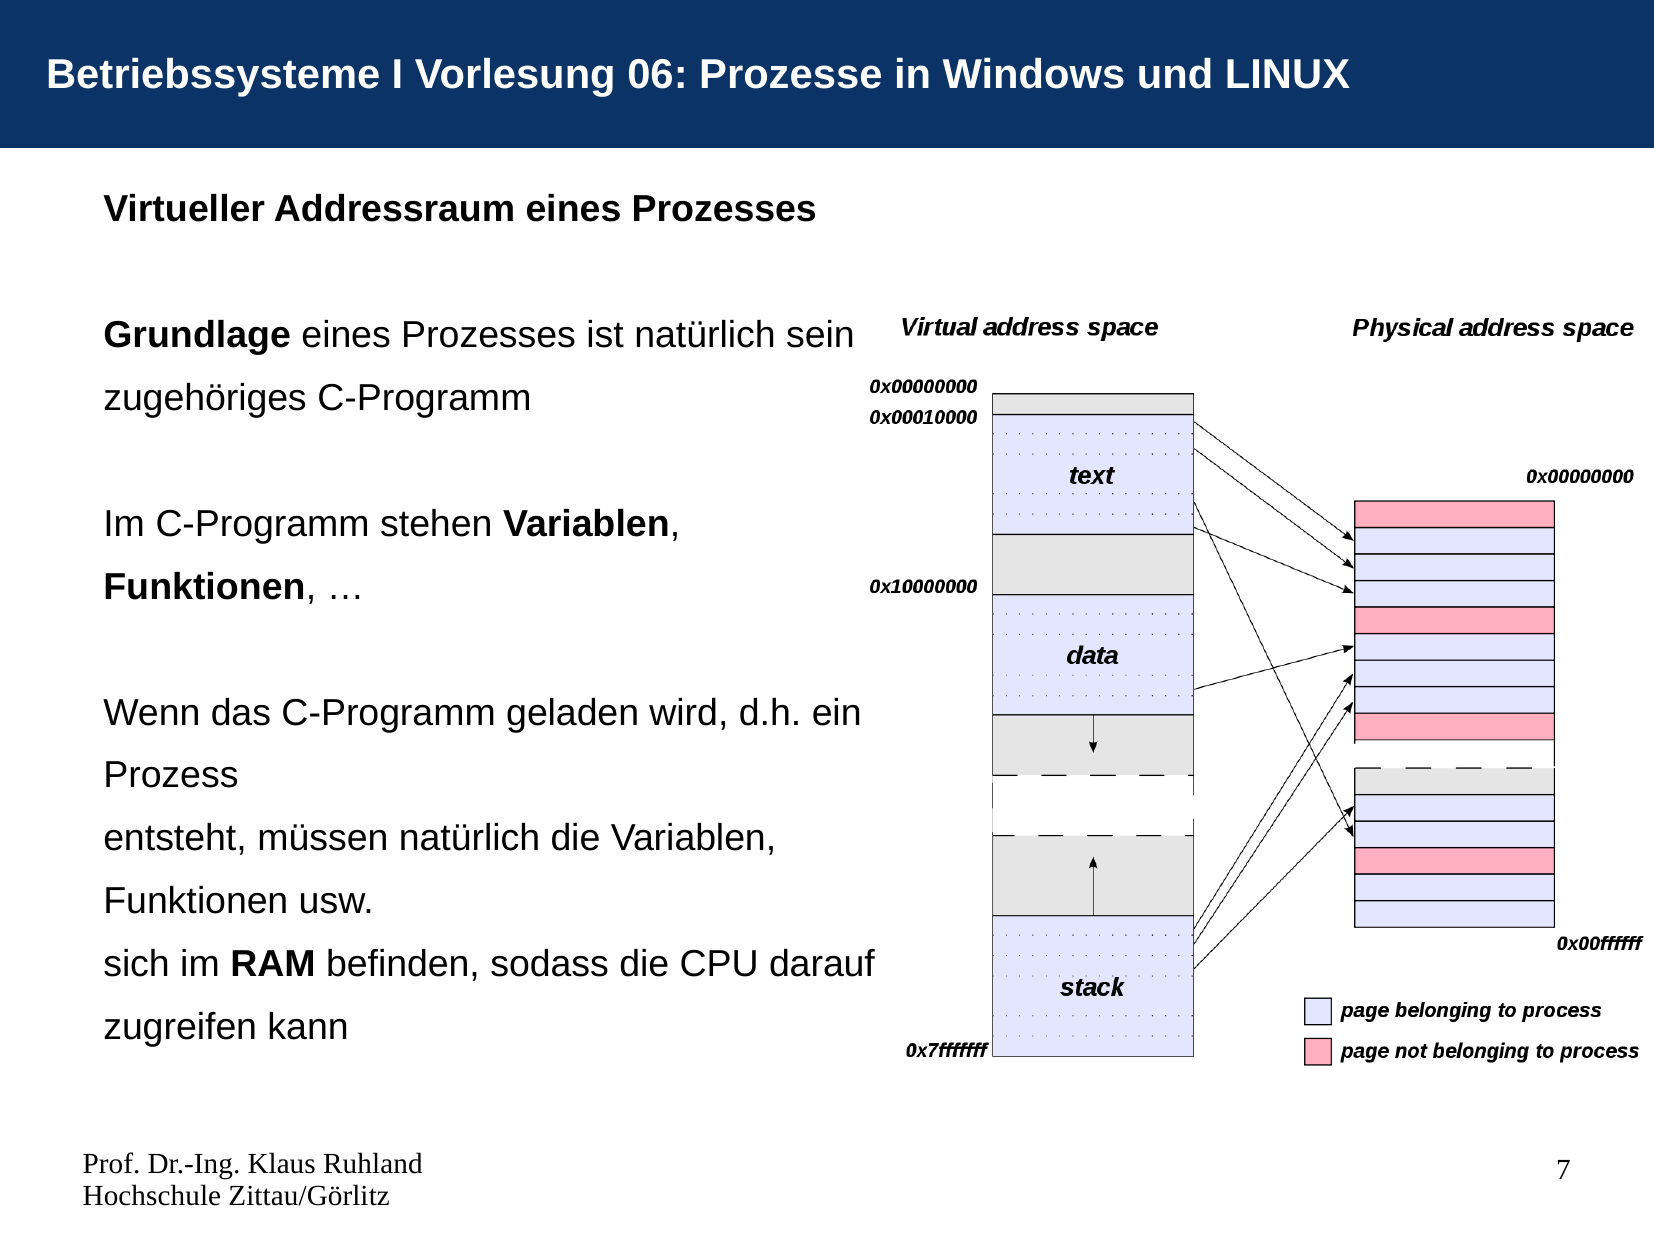

Virtueller Addressraum eines Prozesses
Grundlage eines Prozesses ist natürlich sein
zugehöriges C-Programm
Im C-Programm stehen Variablen, Funktionen, …
Wenn das C-Programm geladen wird, d.h. ein Prozess
entsteht, müssen natürlich die Variablen, Funktionen usw.
sich im RAM befinden, sodass die CPU darauf zugreifen kann
7